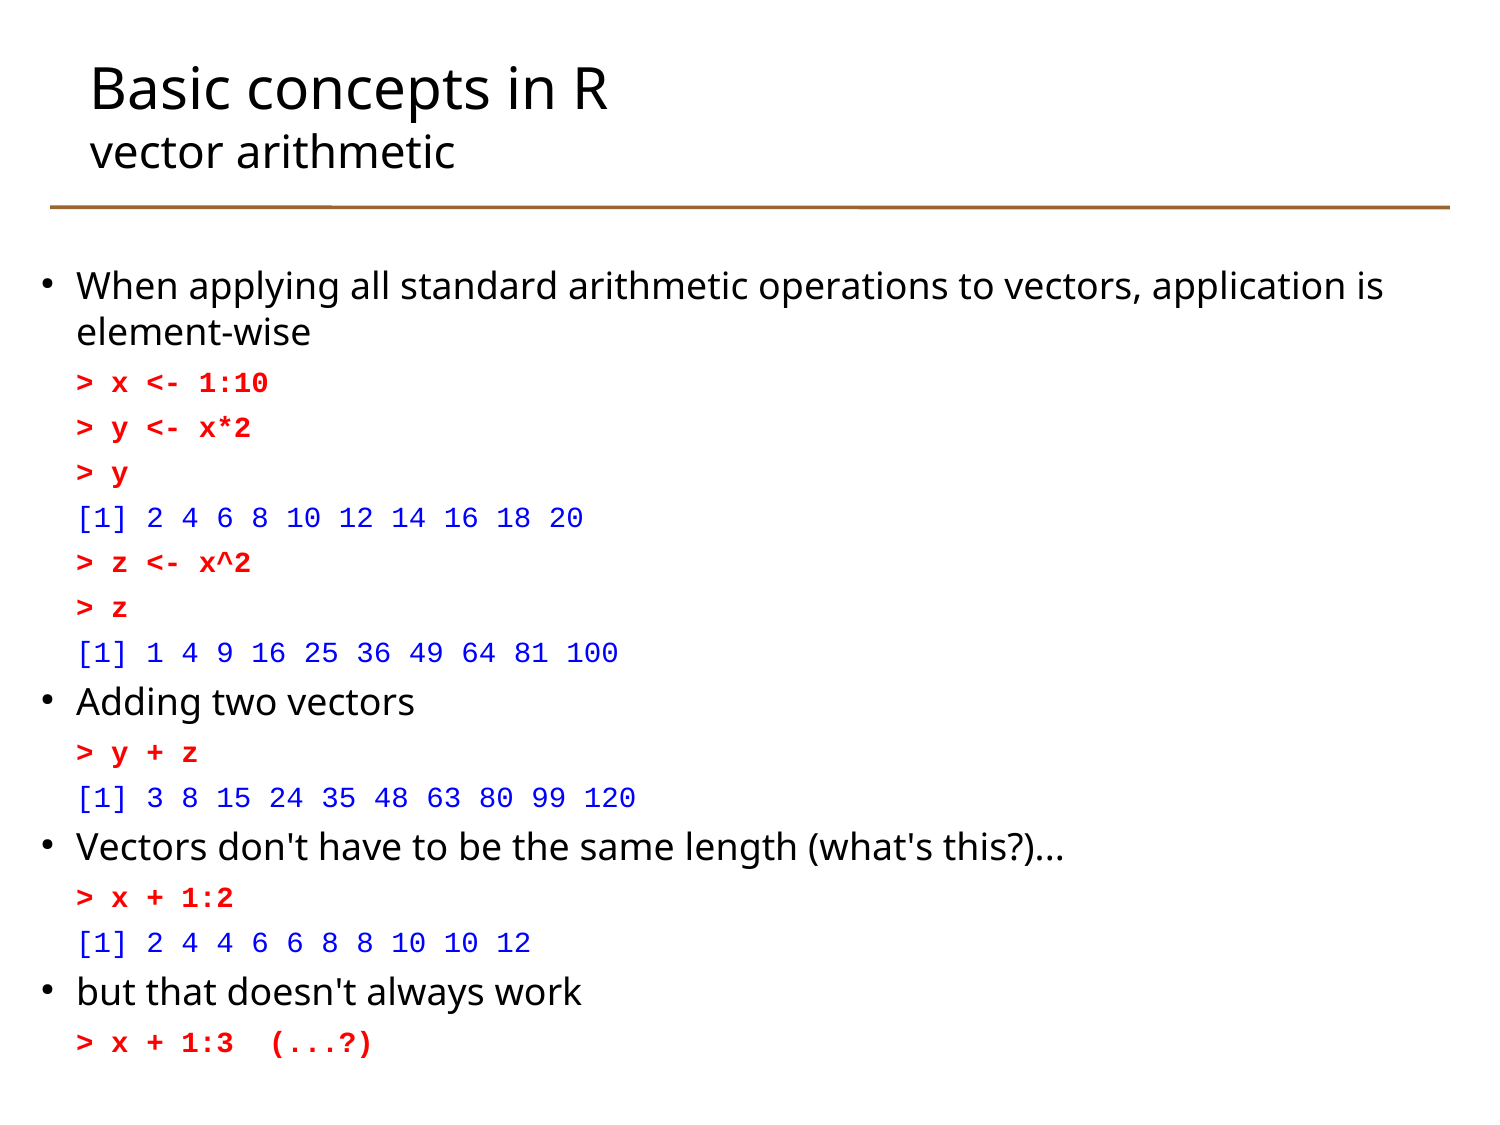

# Basic concepts in R vector arithmetic
When applying all standard arithmetic operations to vectors, application is element-wise
> x <- 1:10
> y <- x*2
> y
[1] 2 4 6 8 10 12 14 16 18 20
> z <- x^2
> z
[1] 1 4 9 16 25 36 49 64 81 100
Adding two vectors
> y + z
[1] 3 8 15 24 35 48 63 80 99 120
Vectors don't have to be the same length (what's this?)...
> x + 1:2
[1] 2 4 4 6 6 8 8 10 10 12
but that doesn't always work
> x + 1:3 (...?)